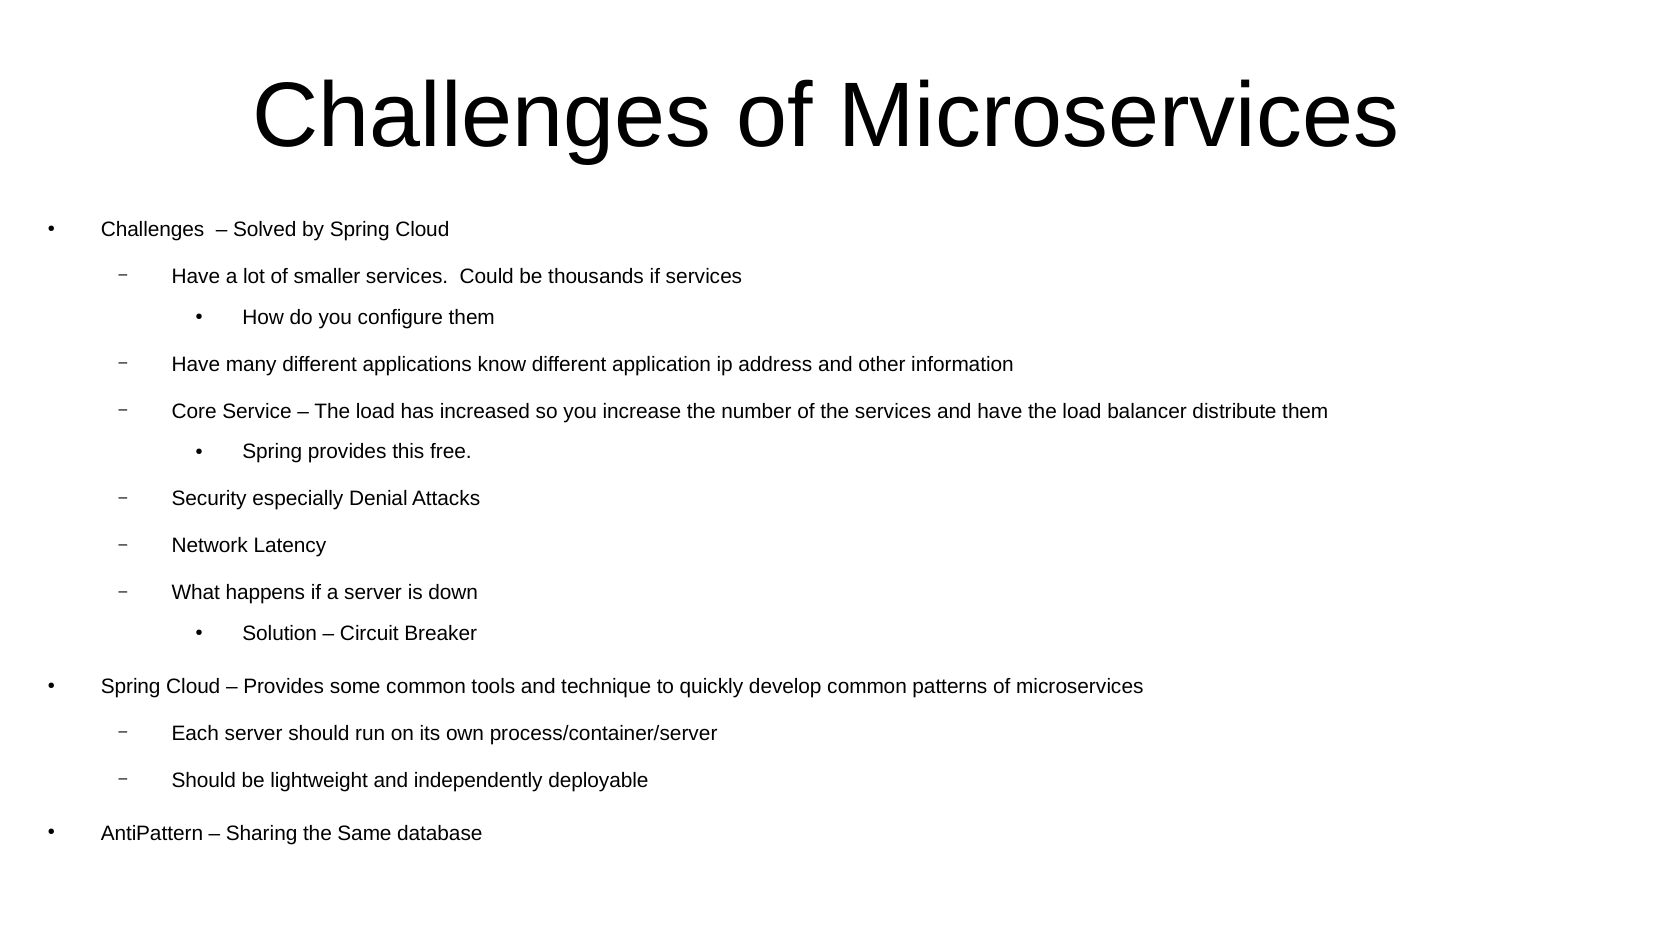

# Challenges of Microservices
Challenges – Solved by Spring Cloud
Have a lot of smaller services. Could be thousands if services
How do you configure them
Have many different applications know different application ip address and other information
Core Service – The load has increased so you increase the number of the services and have the load balancer distribute them
Spring provides this free.
Security especially Denial Attacks
Network Latency
What happens if a server is down
Solution – Circuit Breaker
Spring Cloud – Provides some common tools and technique to quickly develop common patterns of microservices
Each server should run on its own process/container/server
Should be lightweight and independently deployable
AntiPattern – Sharing the Same database